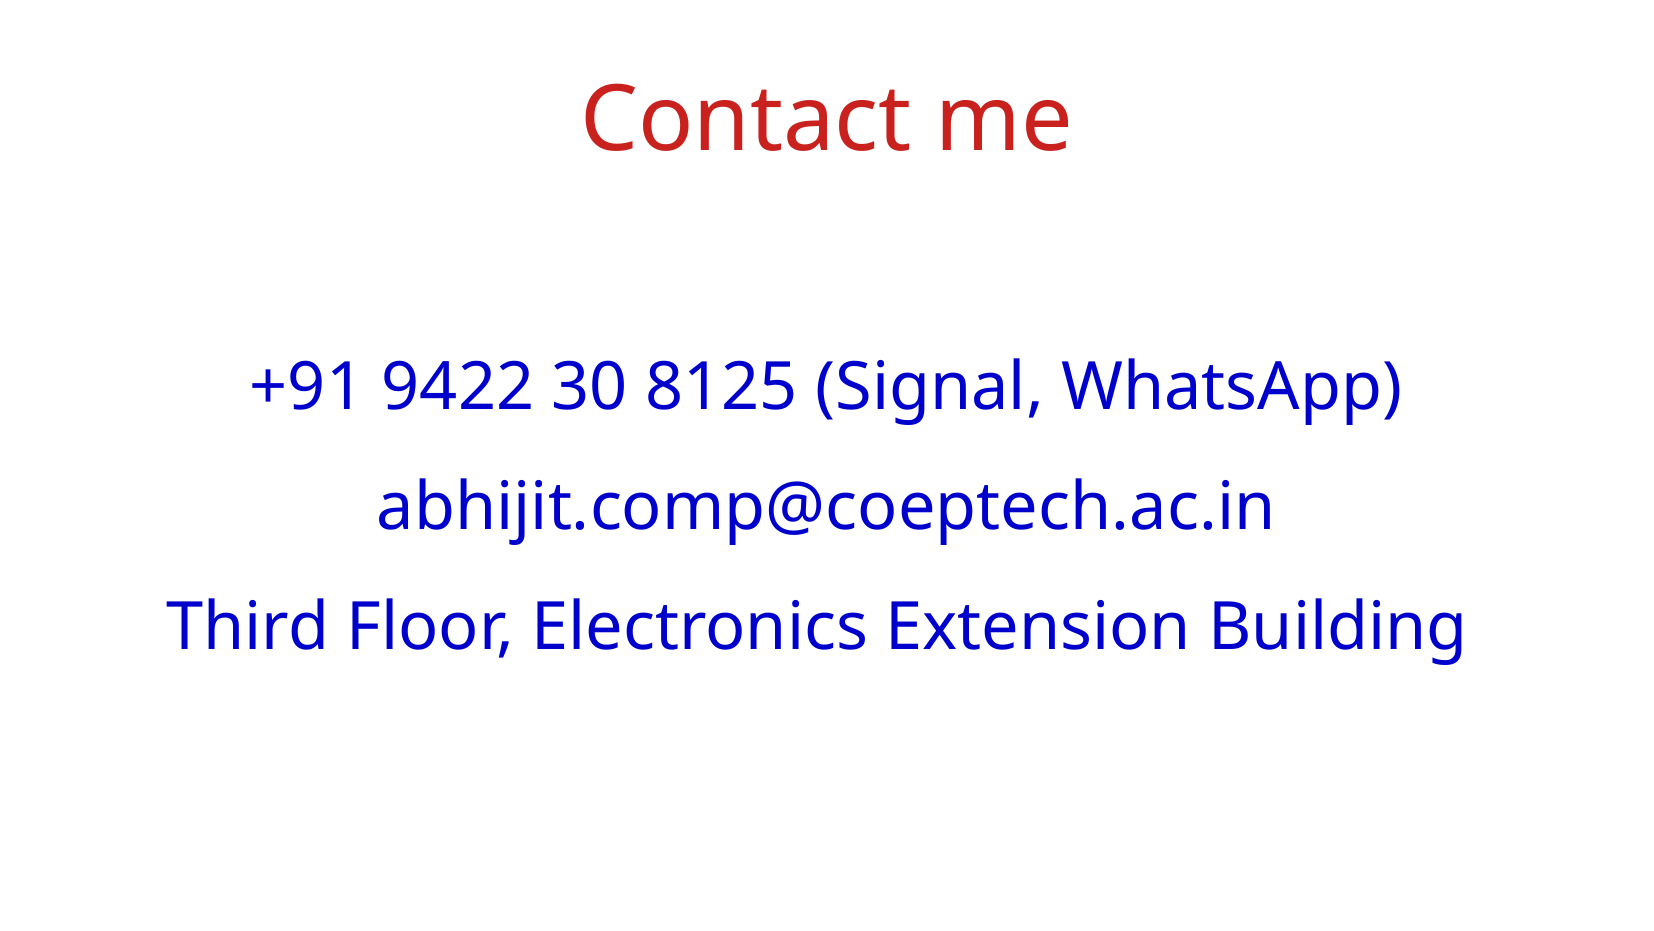

# Contact me
+91 9422 30 8125 (Signal, WhatsApp)
abhijit.comp@coeptech.ac.in
Third Floor, Electronics Extension Building